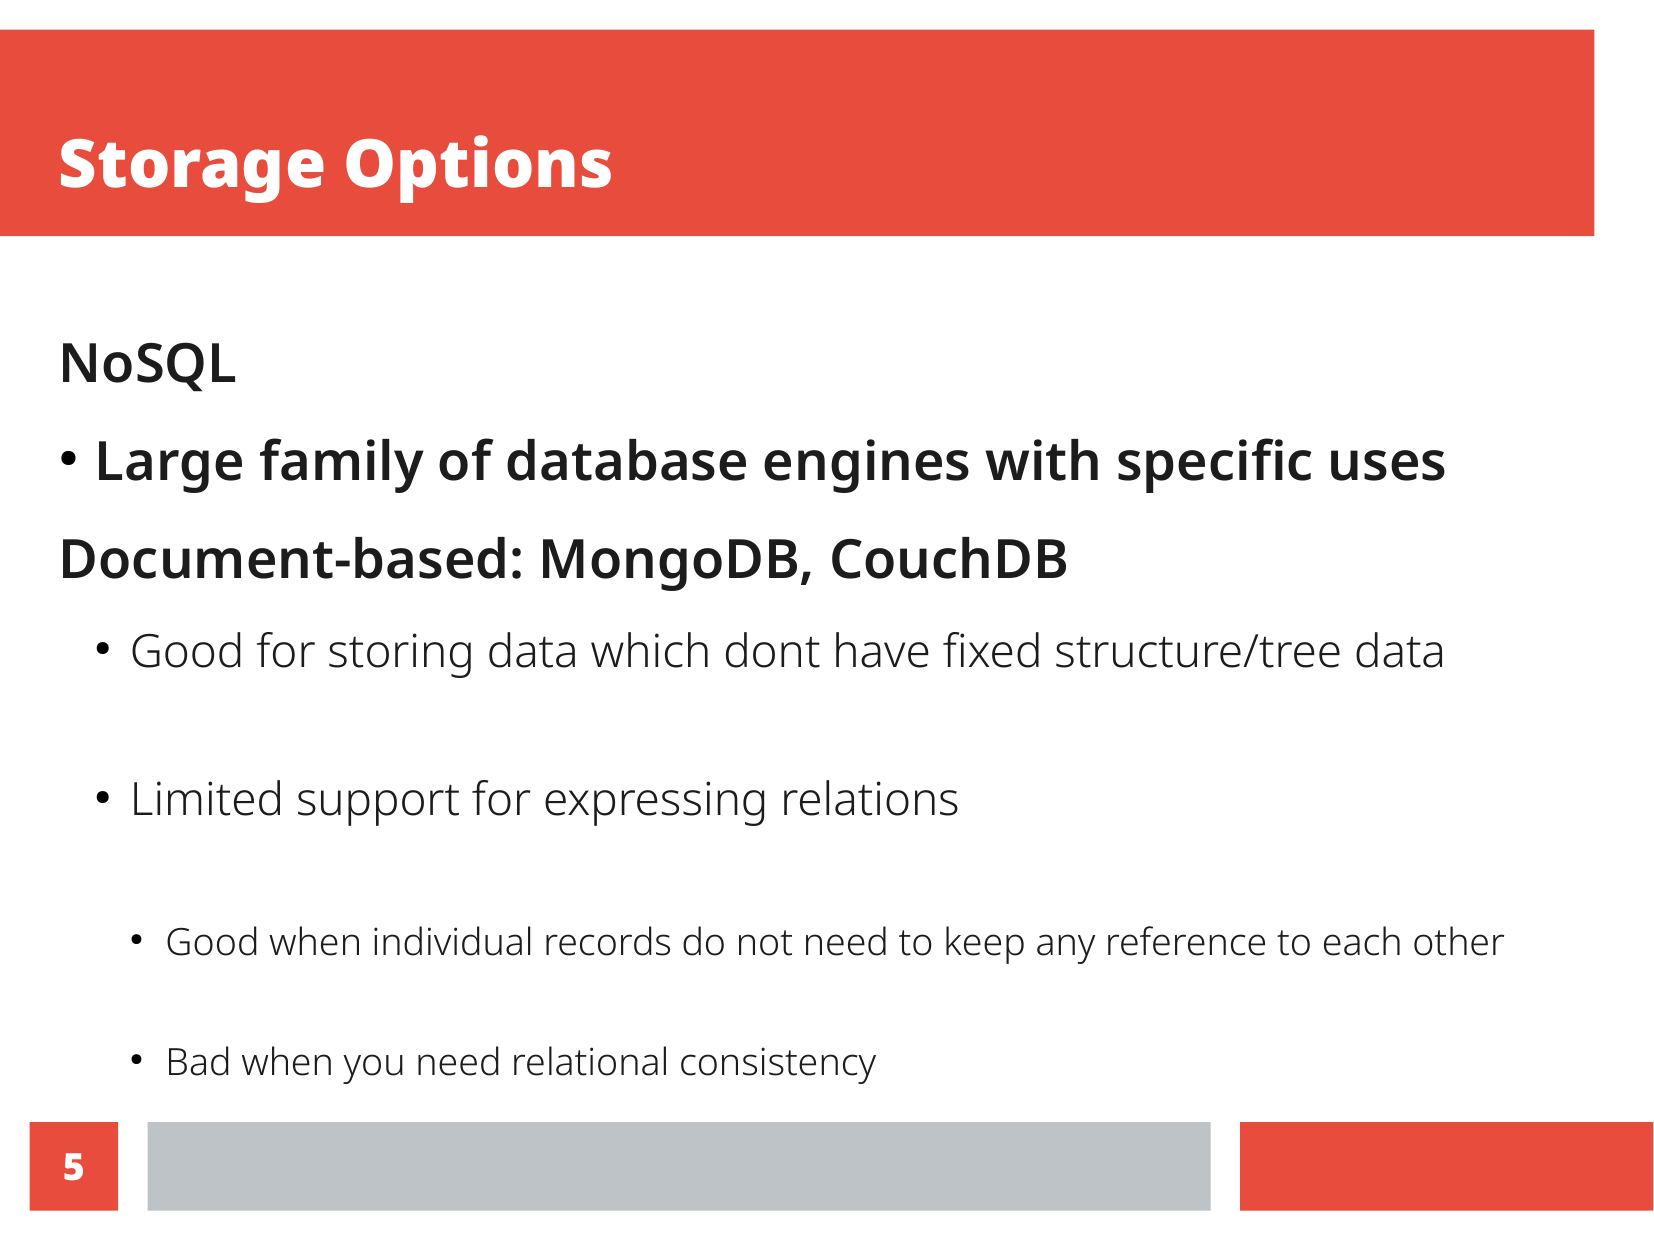

# Storage Options
NoSQL
Large family of database engines with specific uses
Document-based: MongoDB, CouchDB
Good for storing data which dont have fixed structure/tree data
Limited support for expressing relations
Good when individual records do not need to keep any reference to each other
Bad when you need relational consistency
5